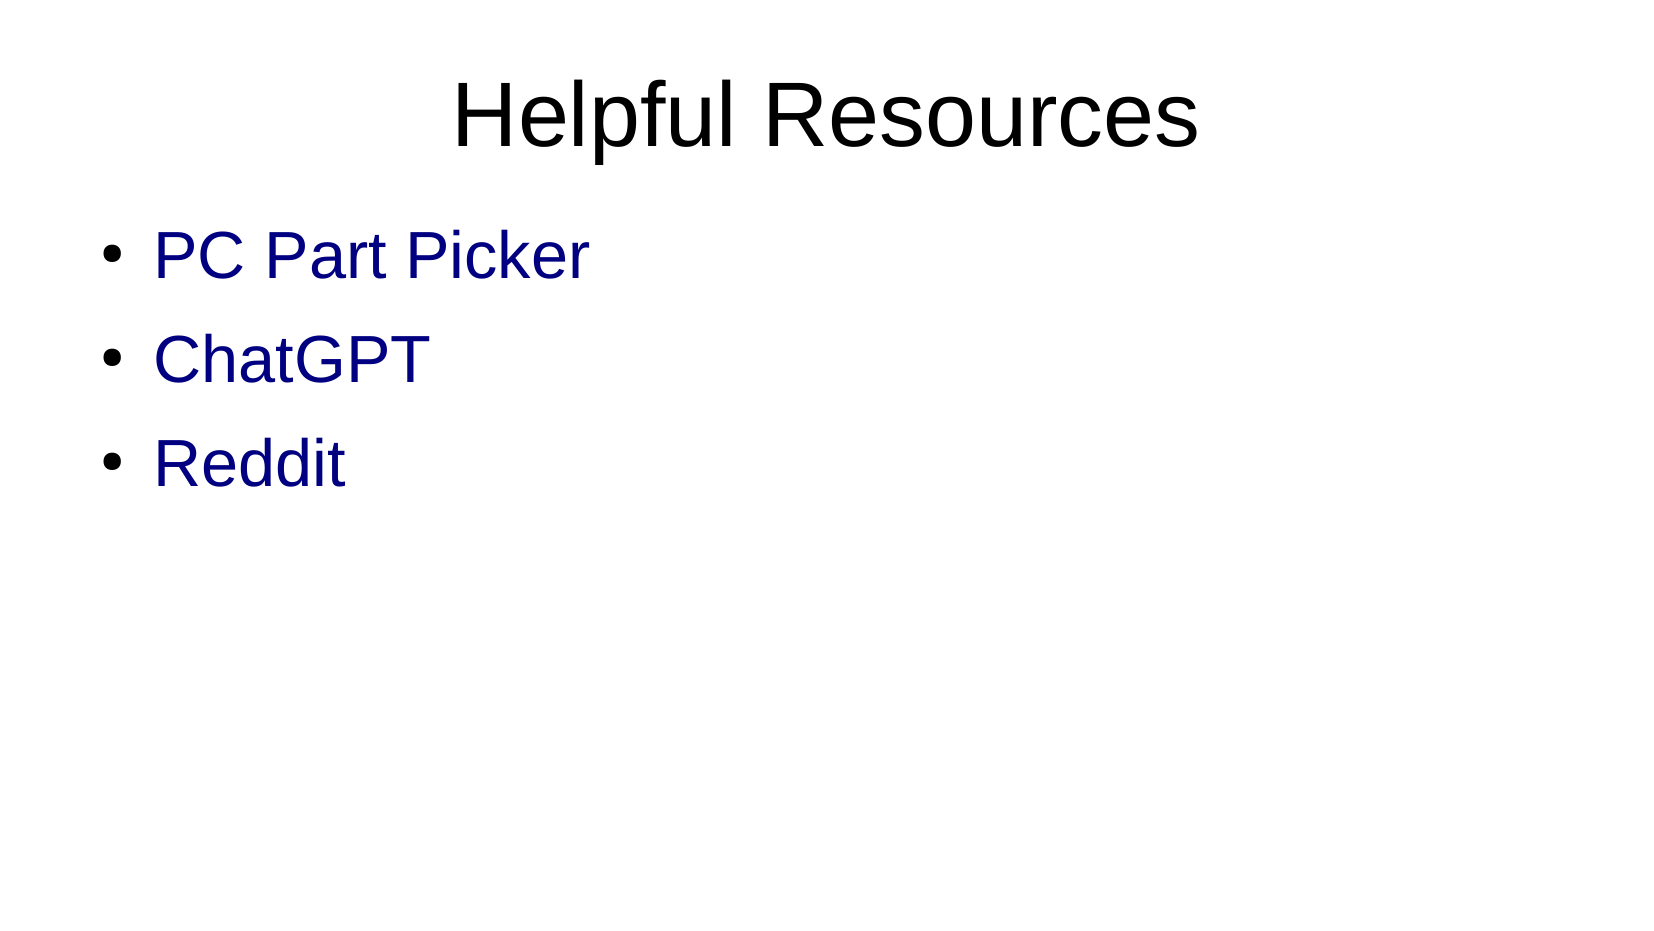

# Helpful Resources
PC Part Picker
ChatGPT
Reddit